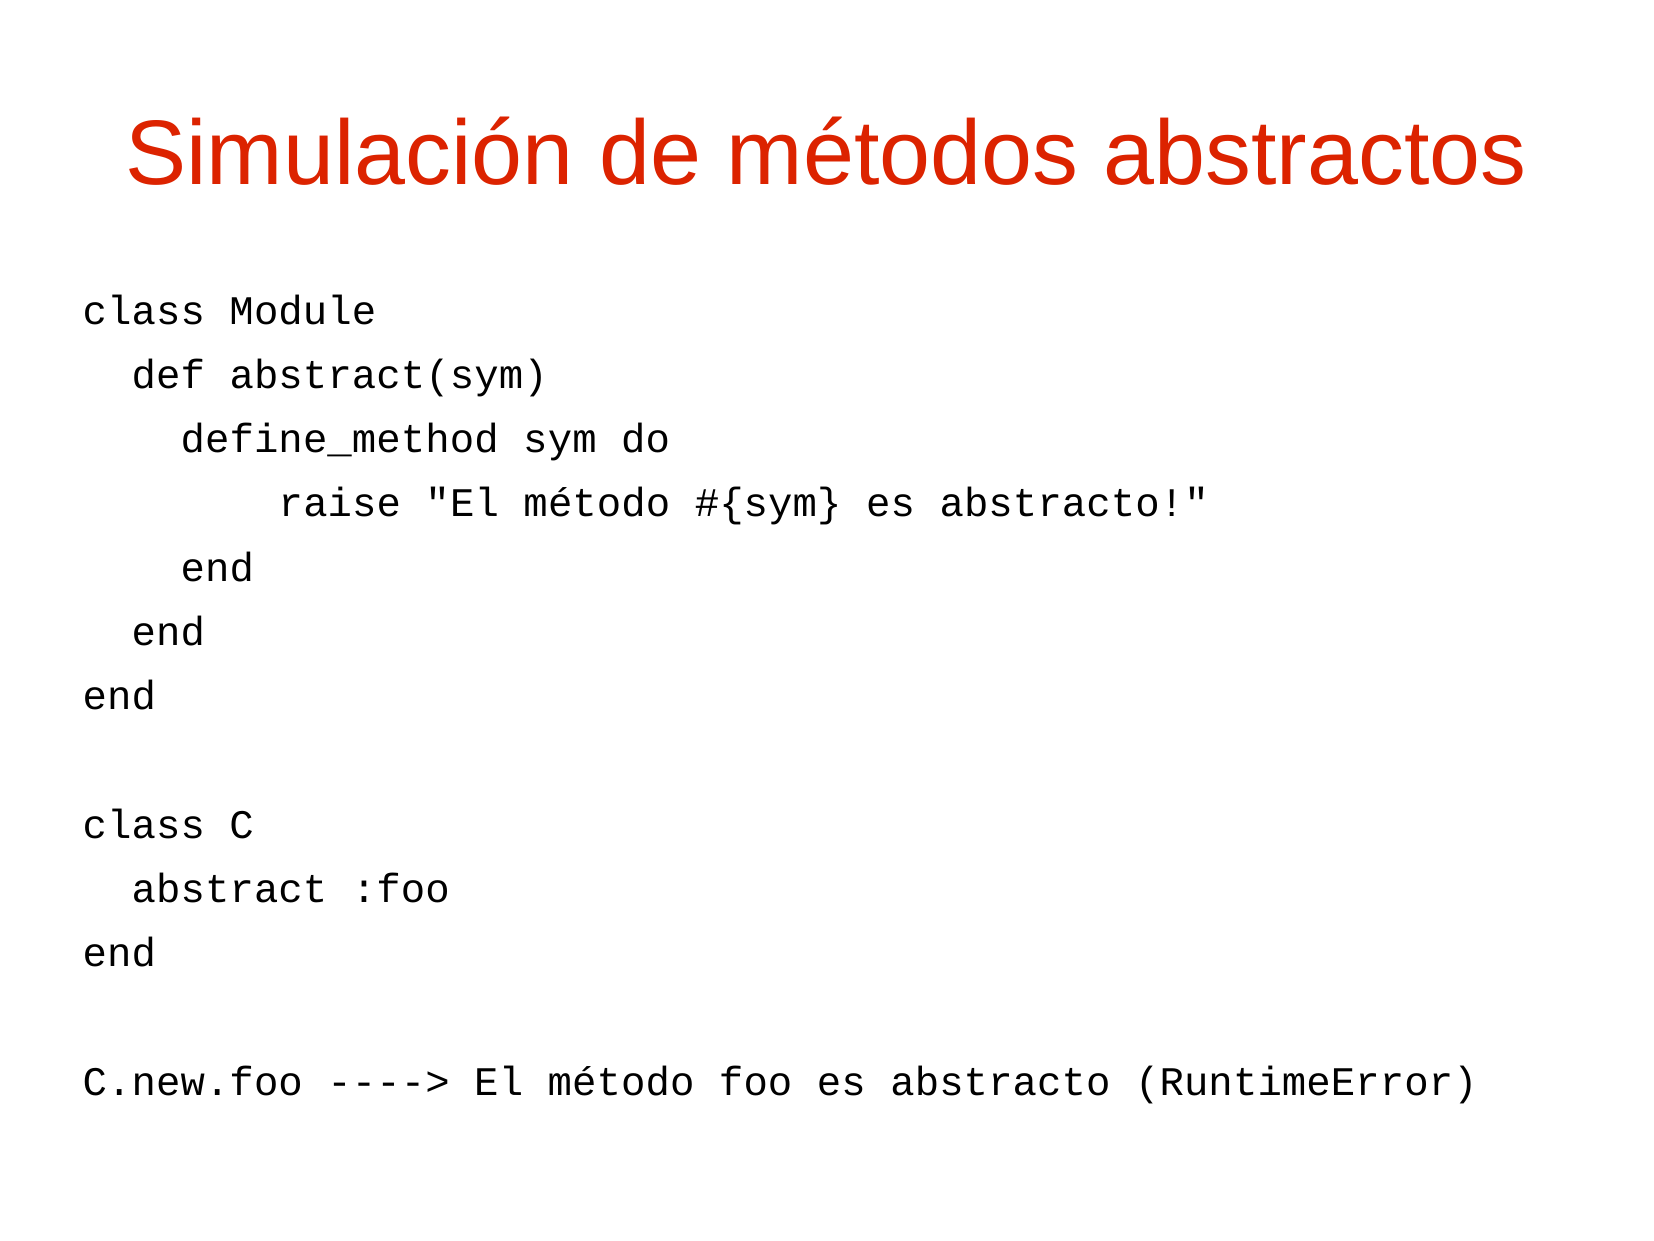

# Simulación de métodos abstractos
class Module
 def abstract(sym)
 define_method sym do
 raise "El método #{sym} es abstracto!"
 end
 end
end
class C
 abstract :foo
end
C.new.foo ----> El método foo es abstracto (RuntimeError)